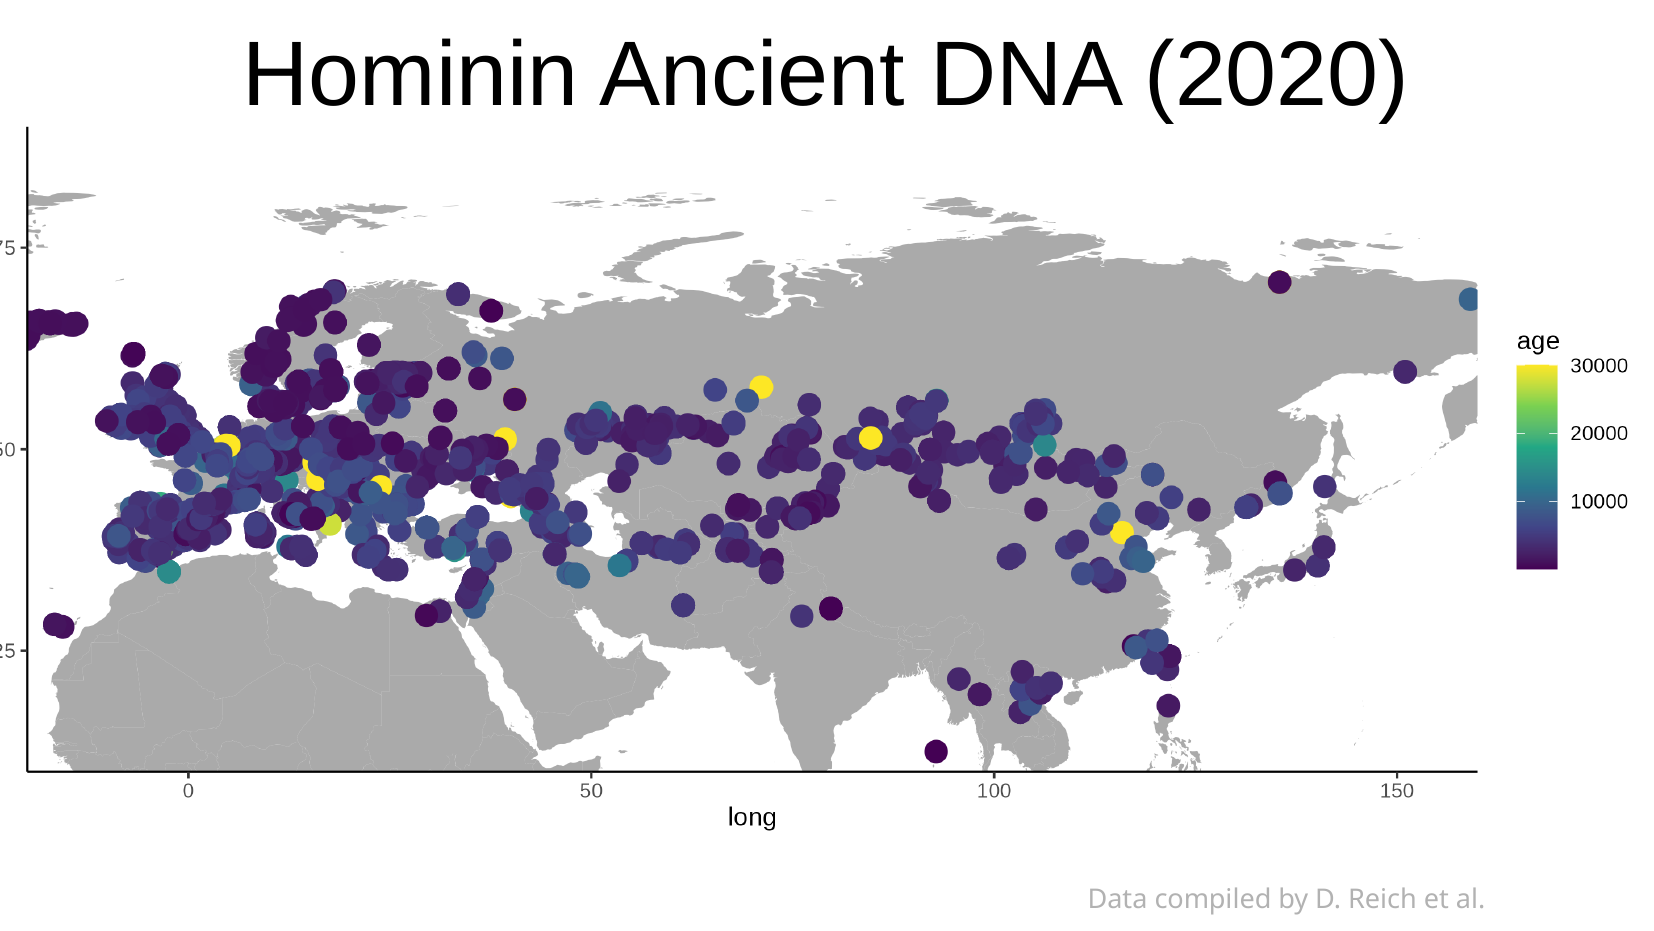

# Hominin Ancient DNA (2020)
Data compiled by D. Reich et al.